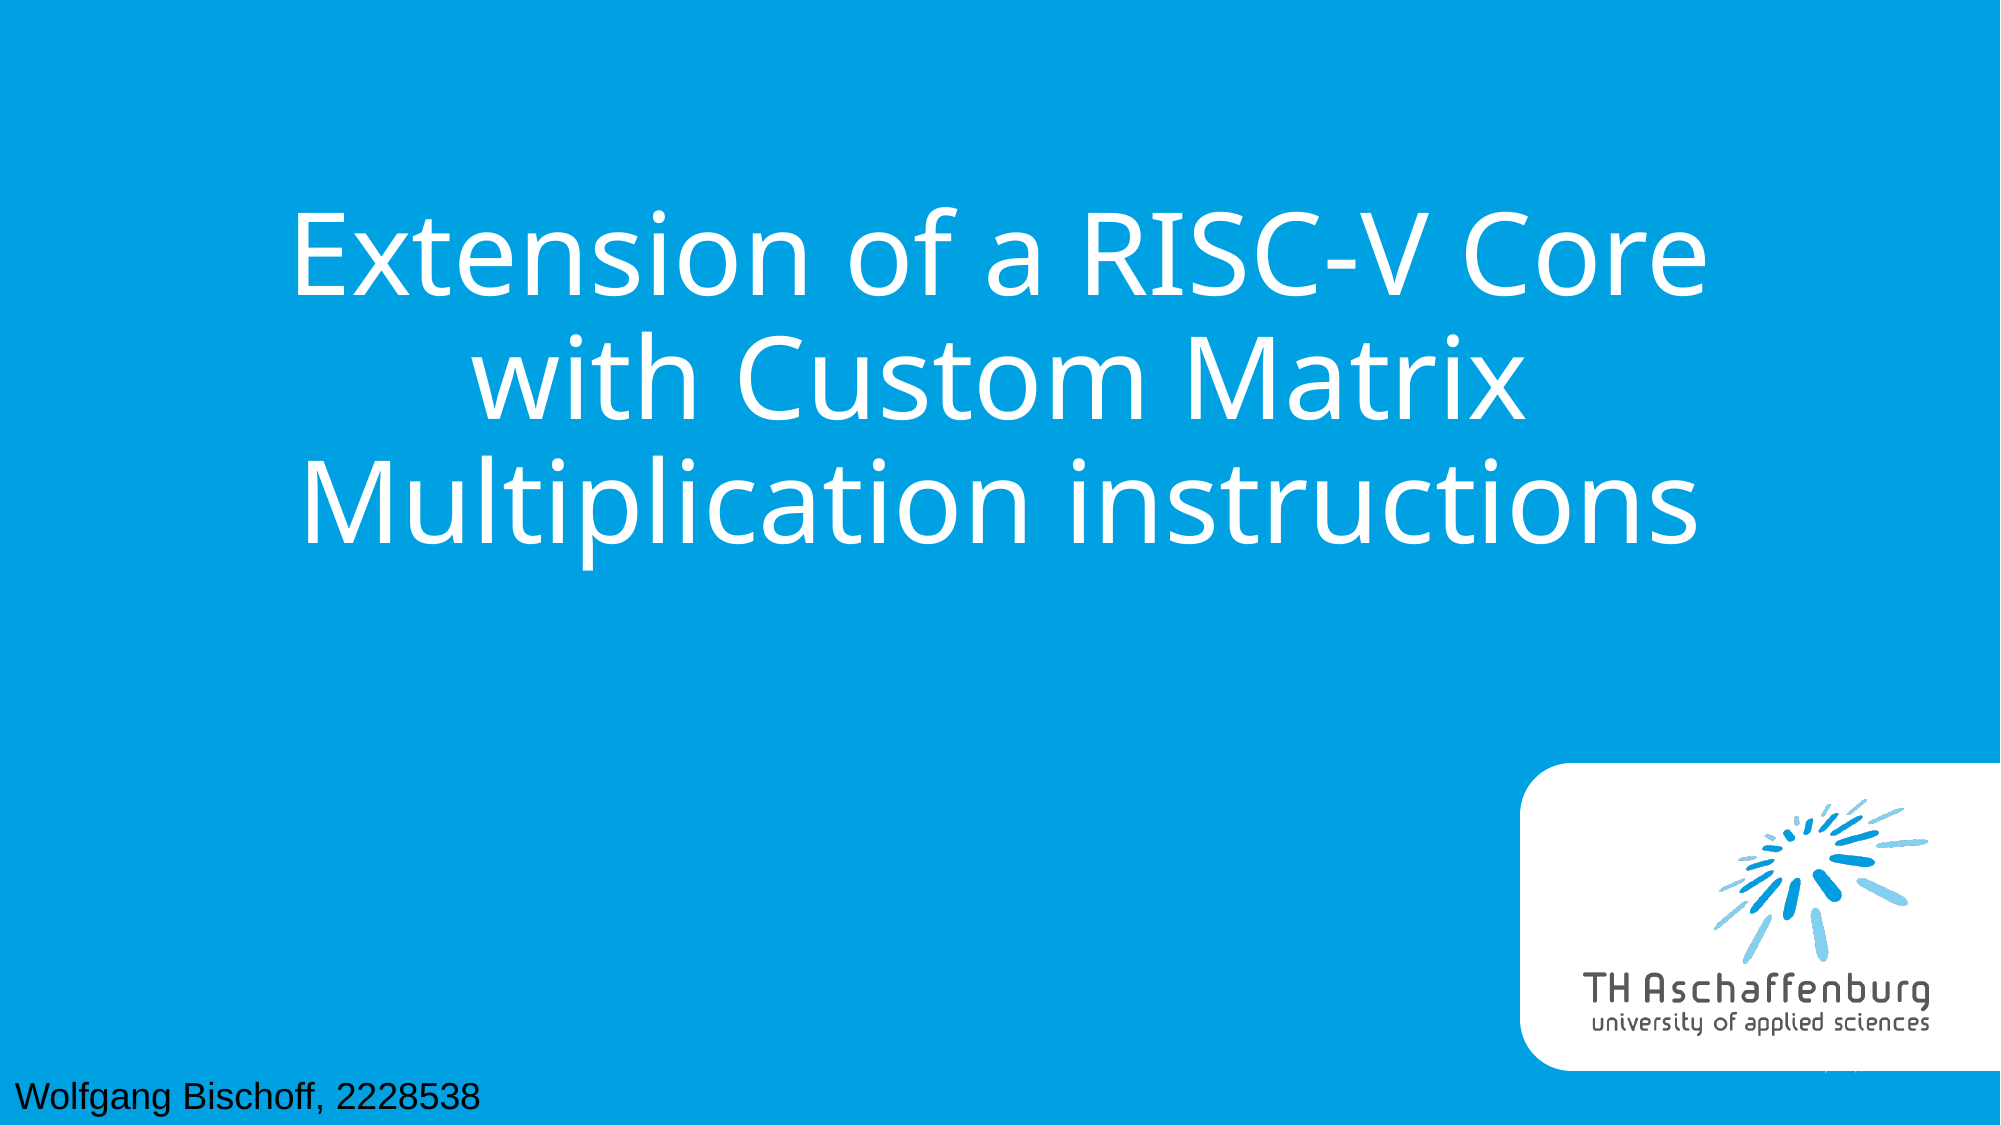

# Extension of a RISC-V Core with Custom Matrix Multiplication instructions
Wolfgang Bischoff, 2228538